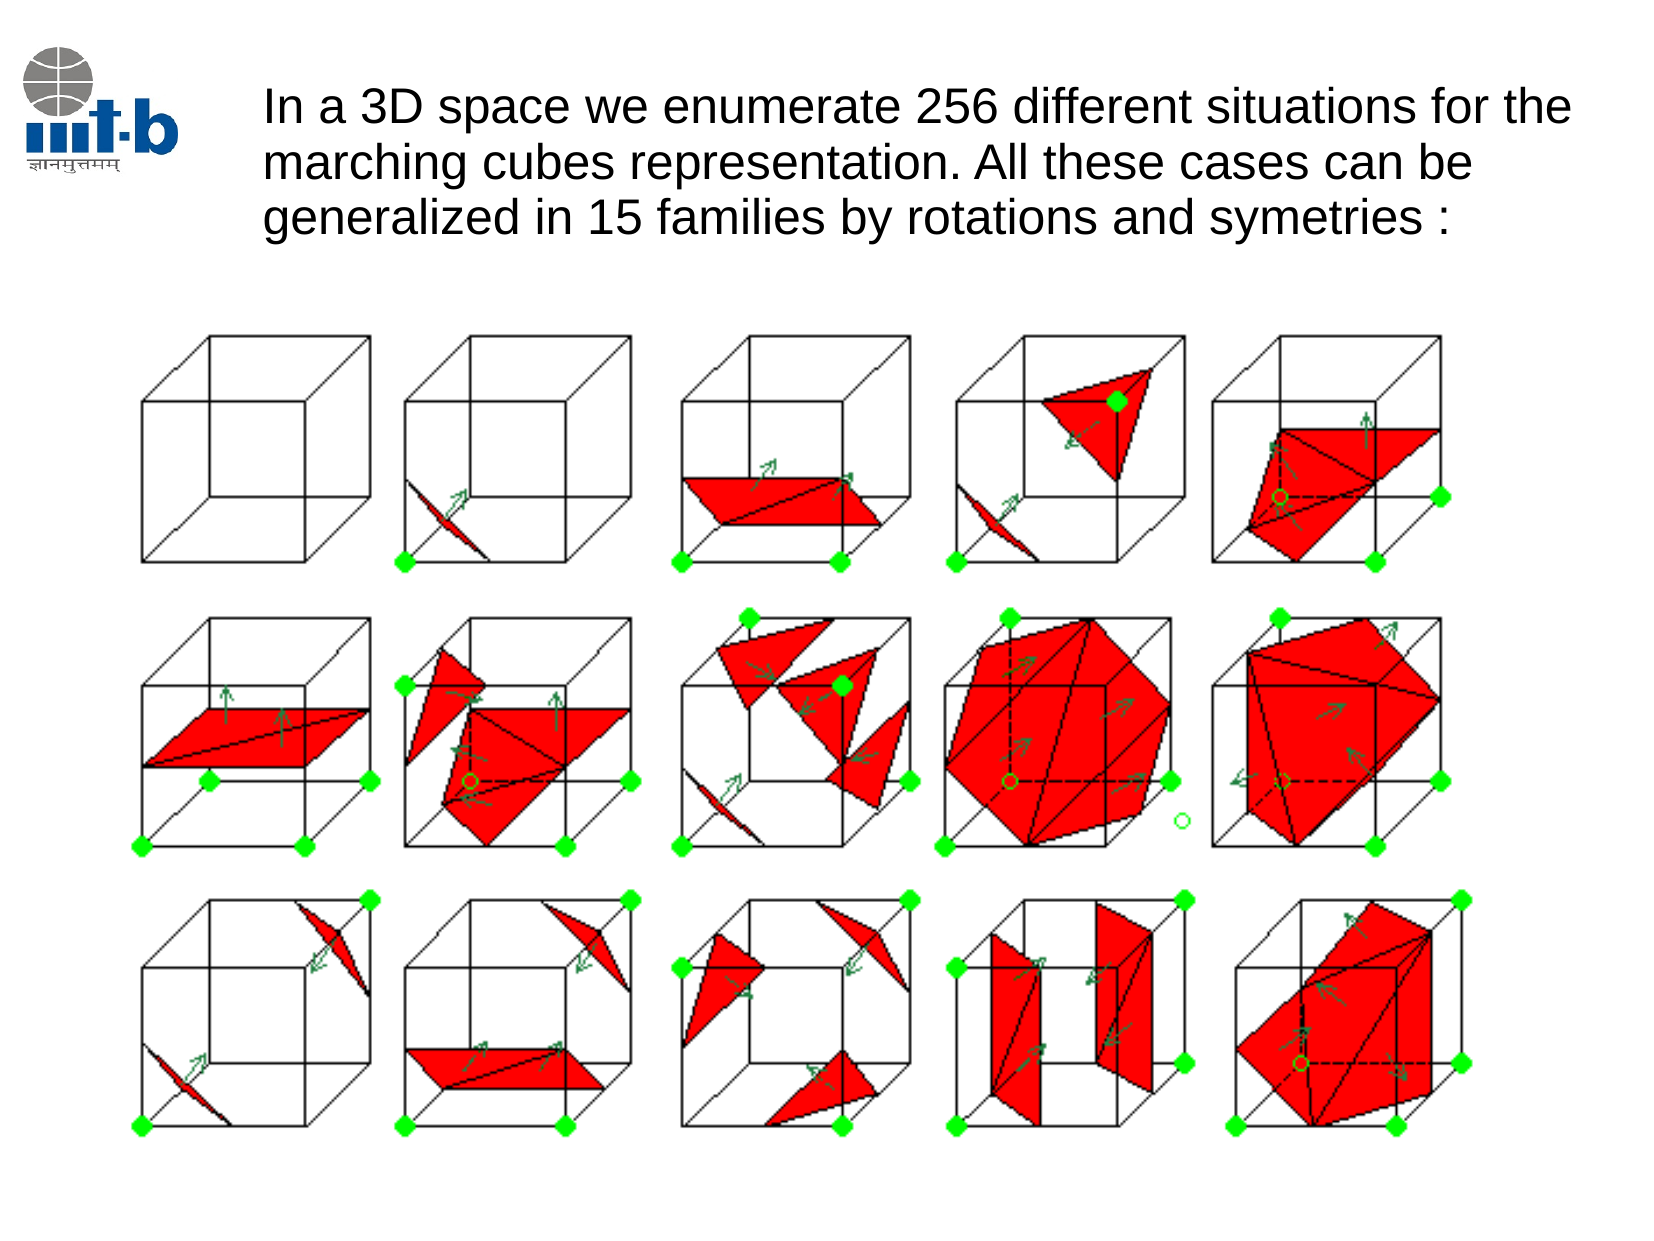

In a 3D space we enumerate 256 different situations for the marching cubes representation. All these cases can be generalized in 15 families by rotations and symetries :